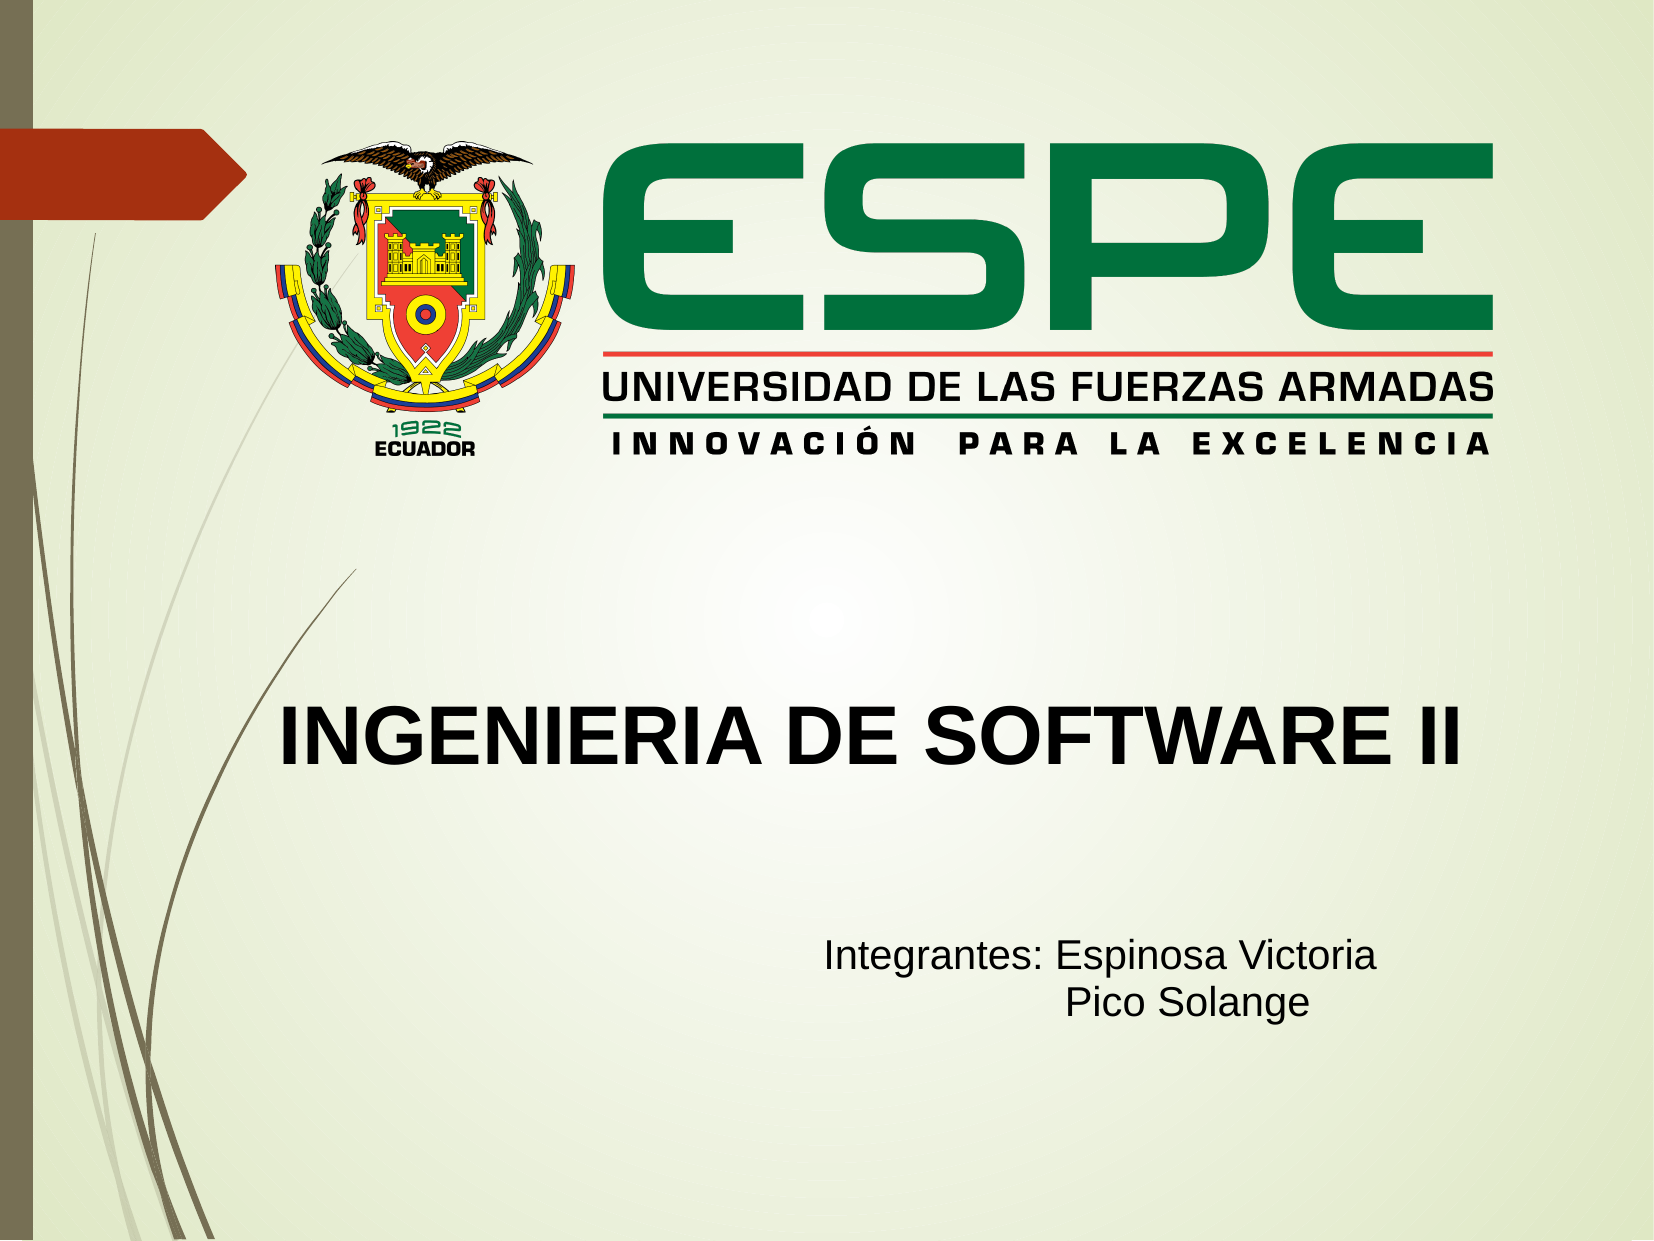

INGENIERIA DE SOFTWARE II
Integrantes: Espinosa Victoria​
 Pico Solange